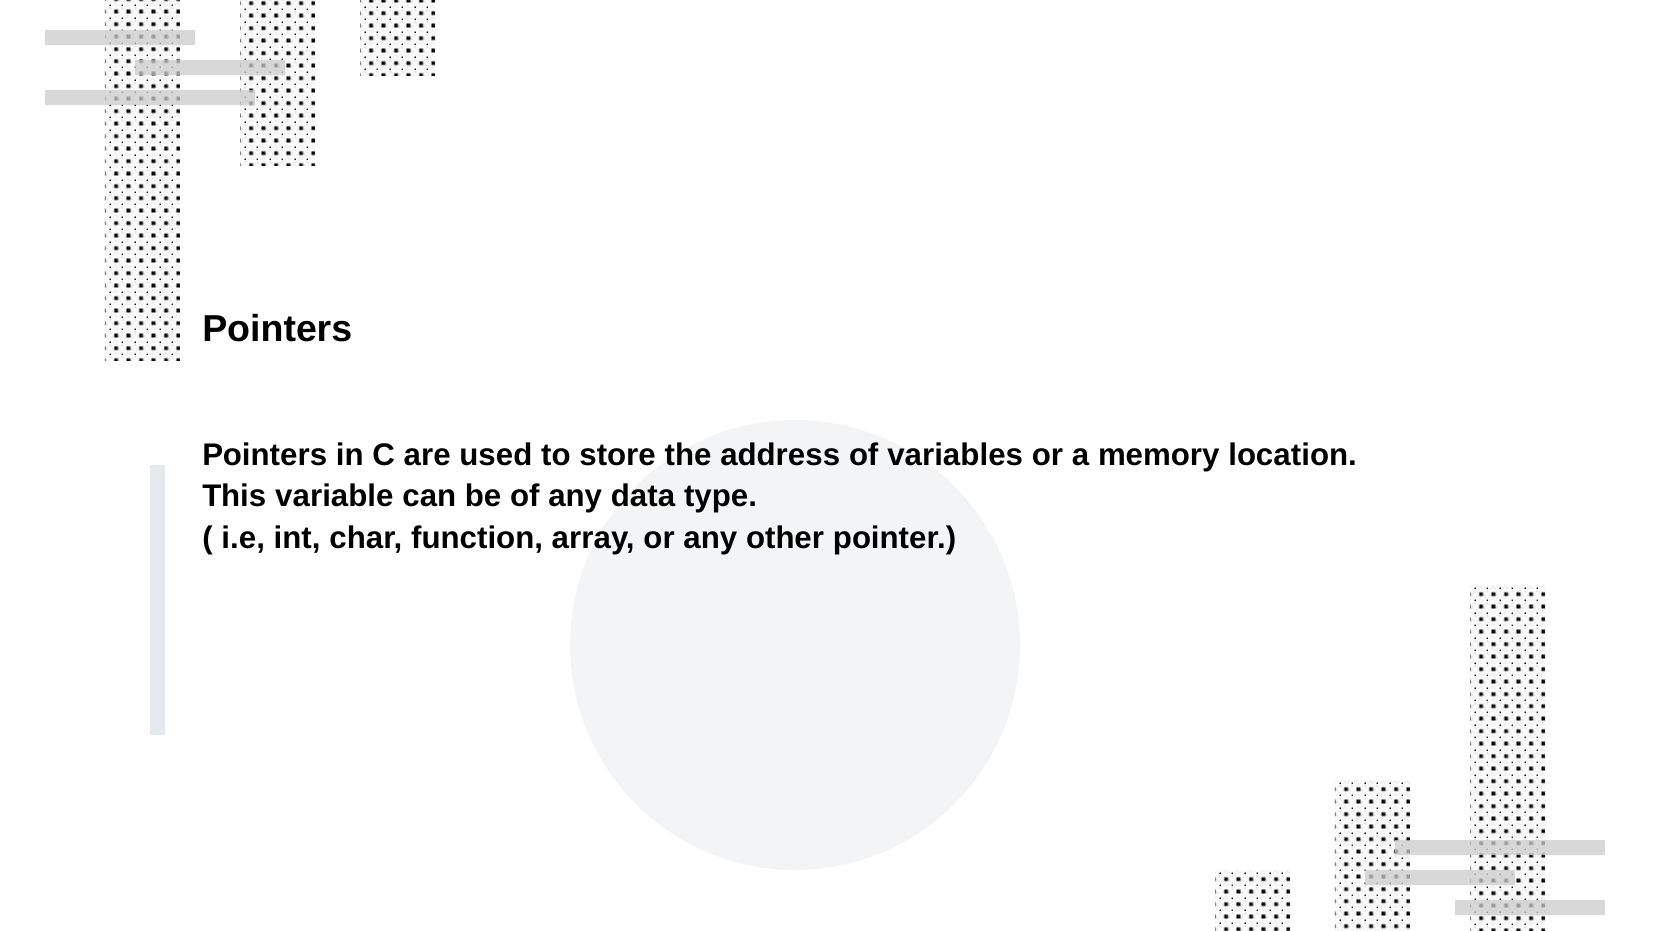

Pointers
Pointers in C are used to store the address of variables or a memory location.
This variable can be of any data type.
( i.e, int, char, function, array, or any other pointer.)